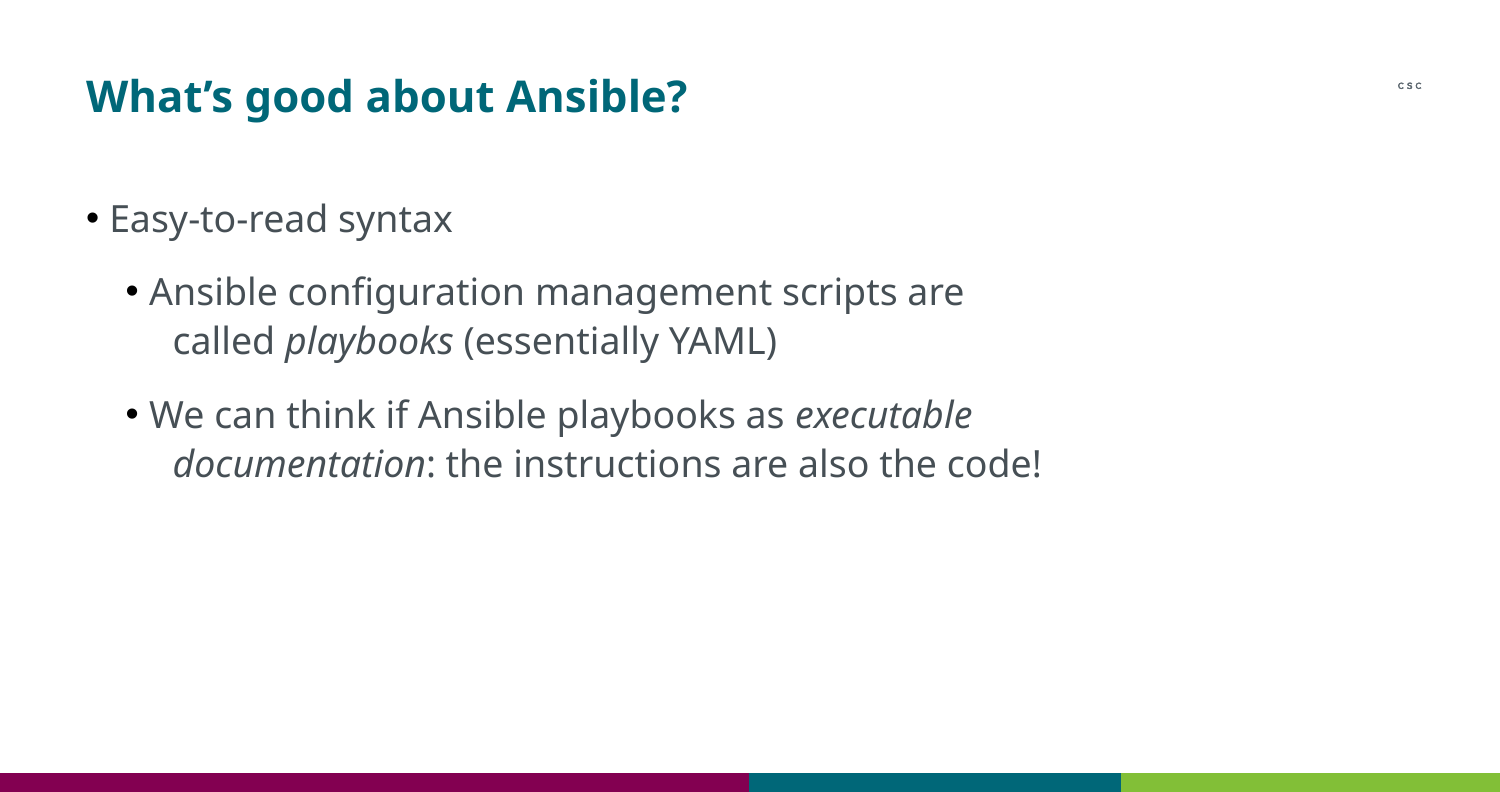

# What’s good about Ansible?
Easy-to-read syntax
Ansible configuration management scripts are called playbooks (essentially YAML)
We can think if Ansible playbooks as executable documentation: the instructions are also the code!